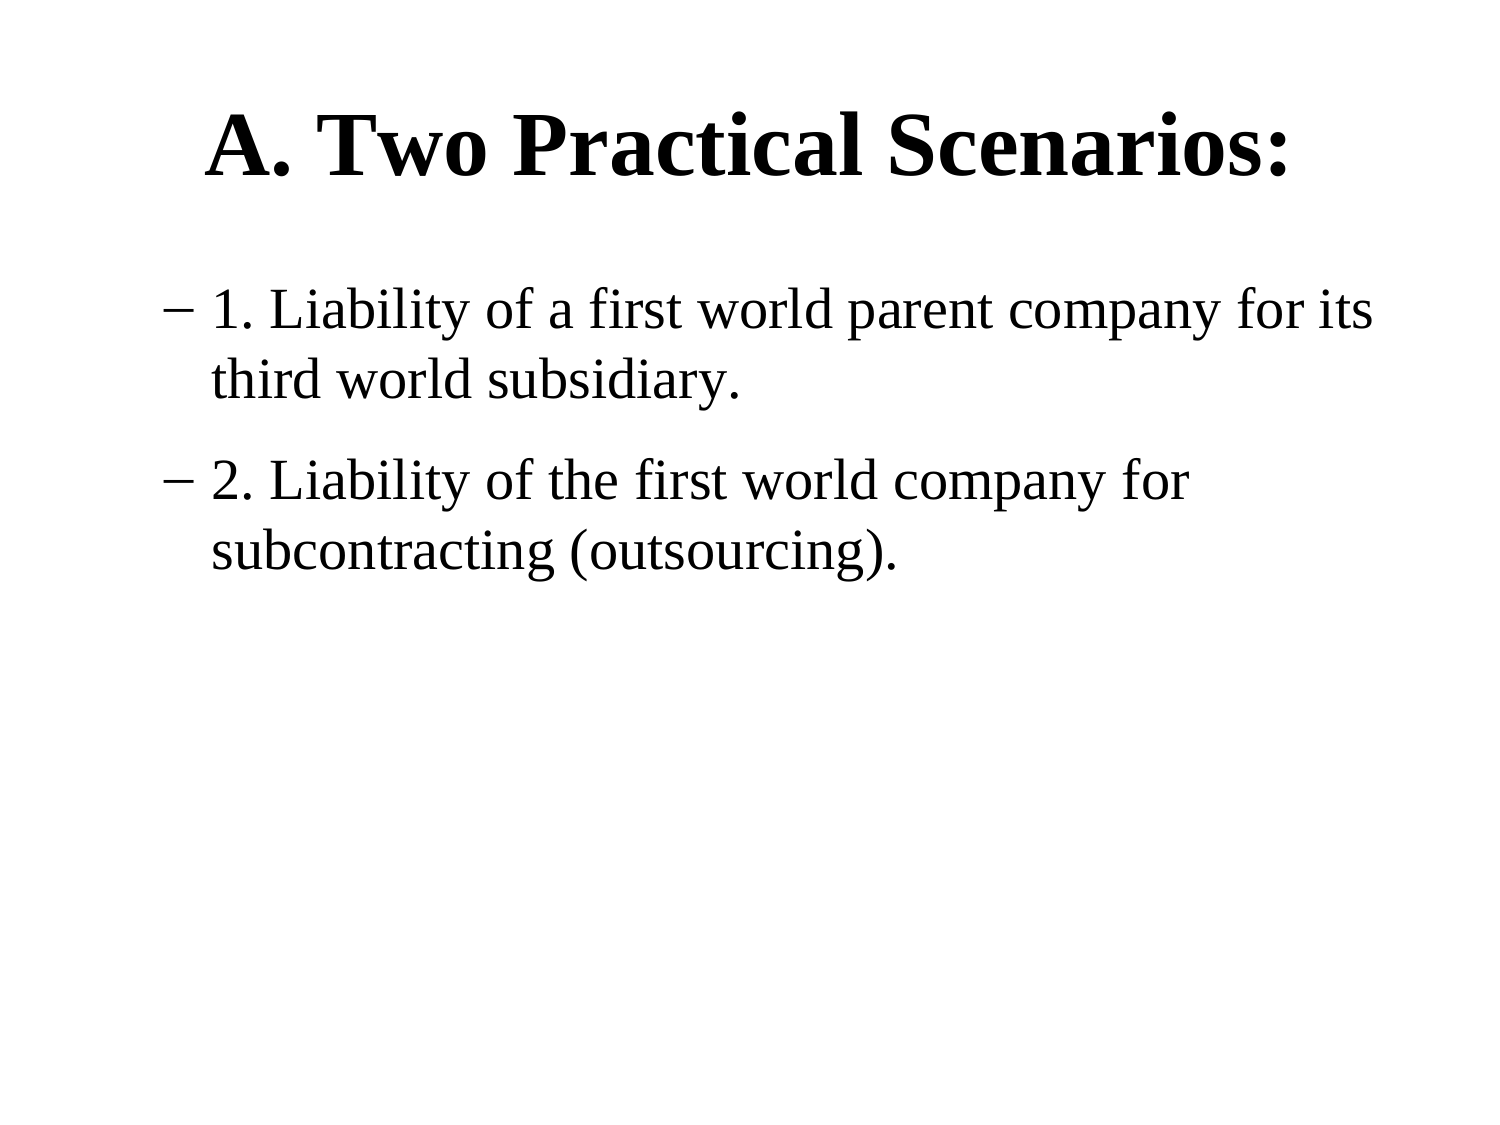

# A. Two Practical Scenarios:
1. Liability of a first world parent company for its third world subsidiary.
2. Liability of the first world company for subcontracting (outsourcing).